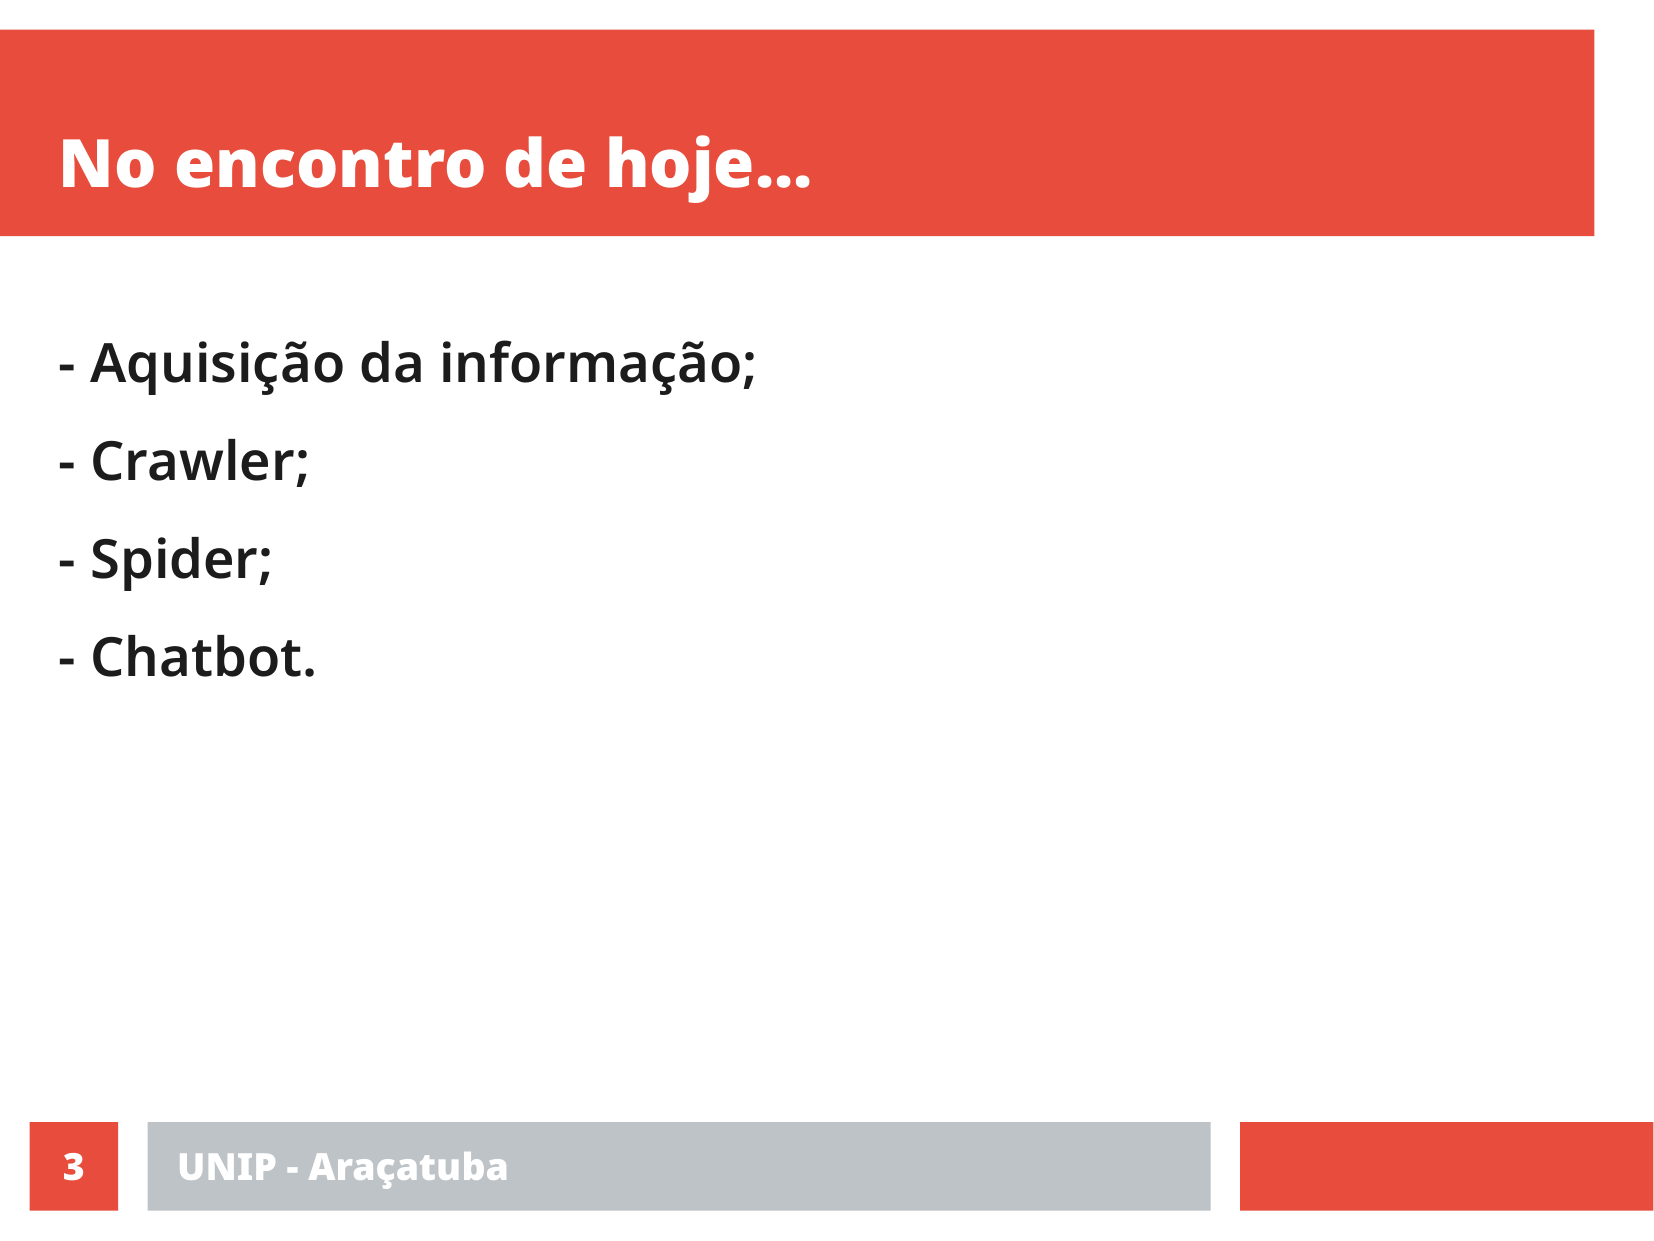

# No encontro de hoje...
- Aquisição da informação;
- Crawler;
- Spider;
- Chatbot.
3
UNIP - Araçatuba